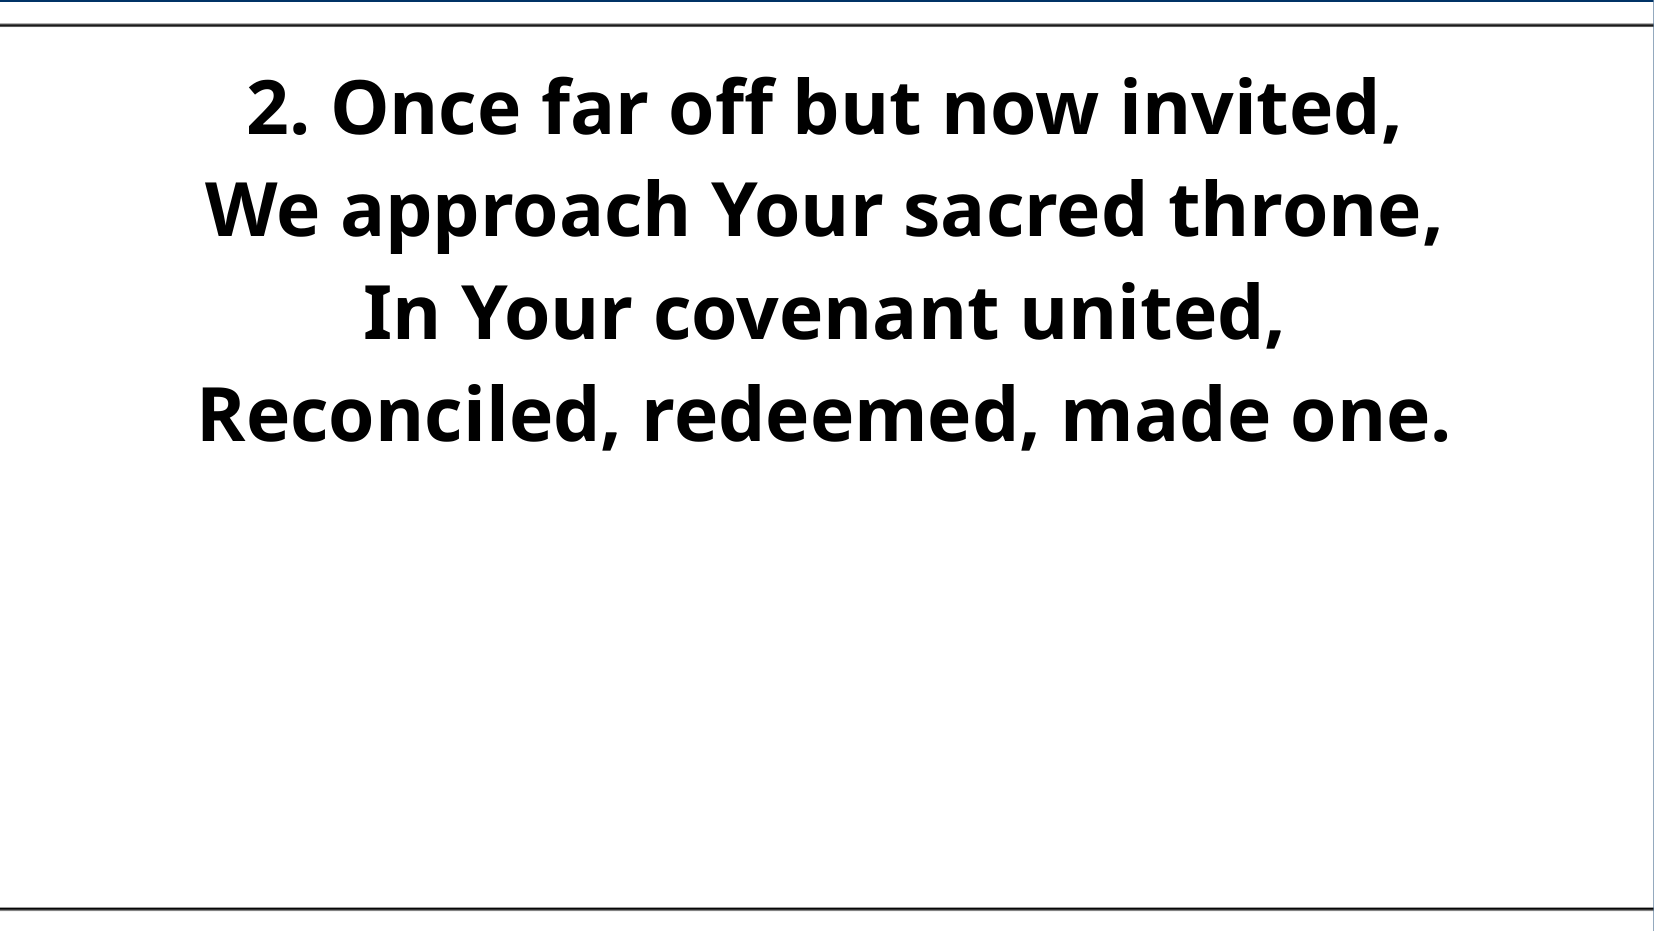

2. Once far off but now invited,
We approach Your sacred throne,
In Your covenant united,
Reconciled, redeemed, made one.